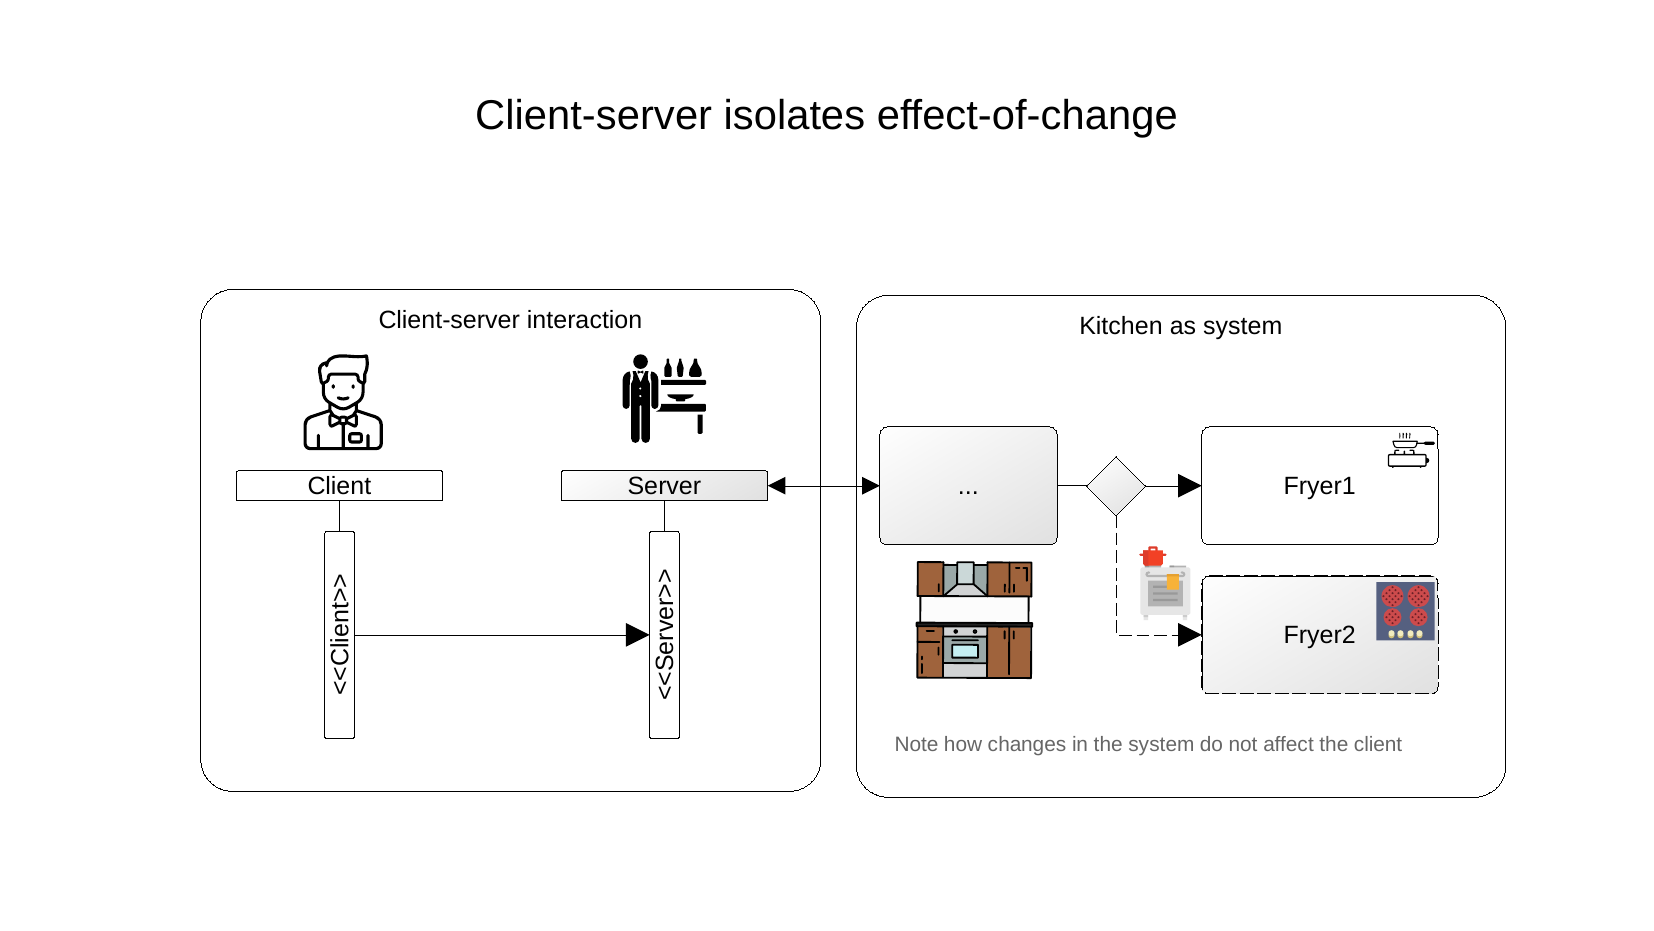

# Client-server isolates effect-of-change
Client-server interaction
Kitchen as system
...
Fryer1
Client
Server
Fryer2
<<Client>>
<<Server>>
Note how changes in the system do not affect the client